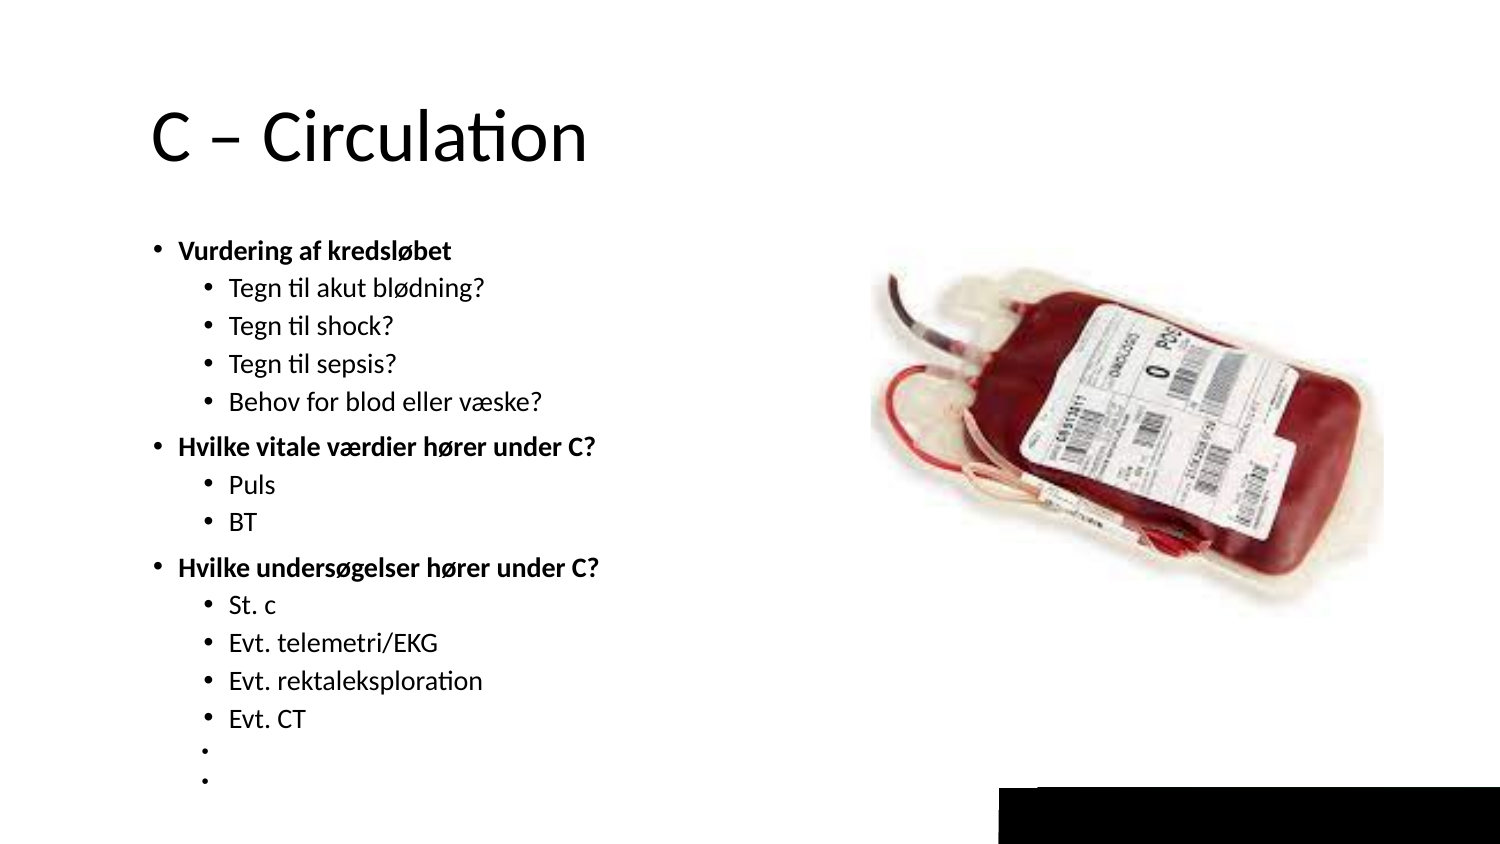

C – Circulation
Vurdering af kredsløbet
Tegn til akut blødning?
Tegn til shock?
Tegn til sepsis?
Behov for blod eller væske?
Hvilke vitale værdier hører under C?
Puls
BT
Hvilke undersøgelser hører under C?
St. c
Evt. telemetri/EKG
Evt. rektaleksploration
Evt. CT